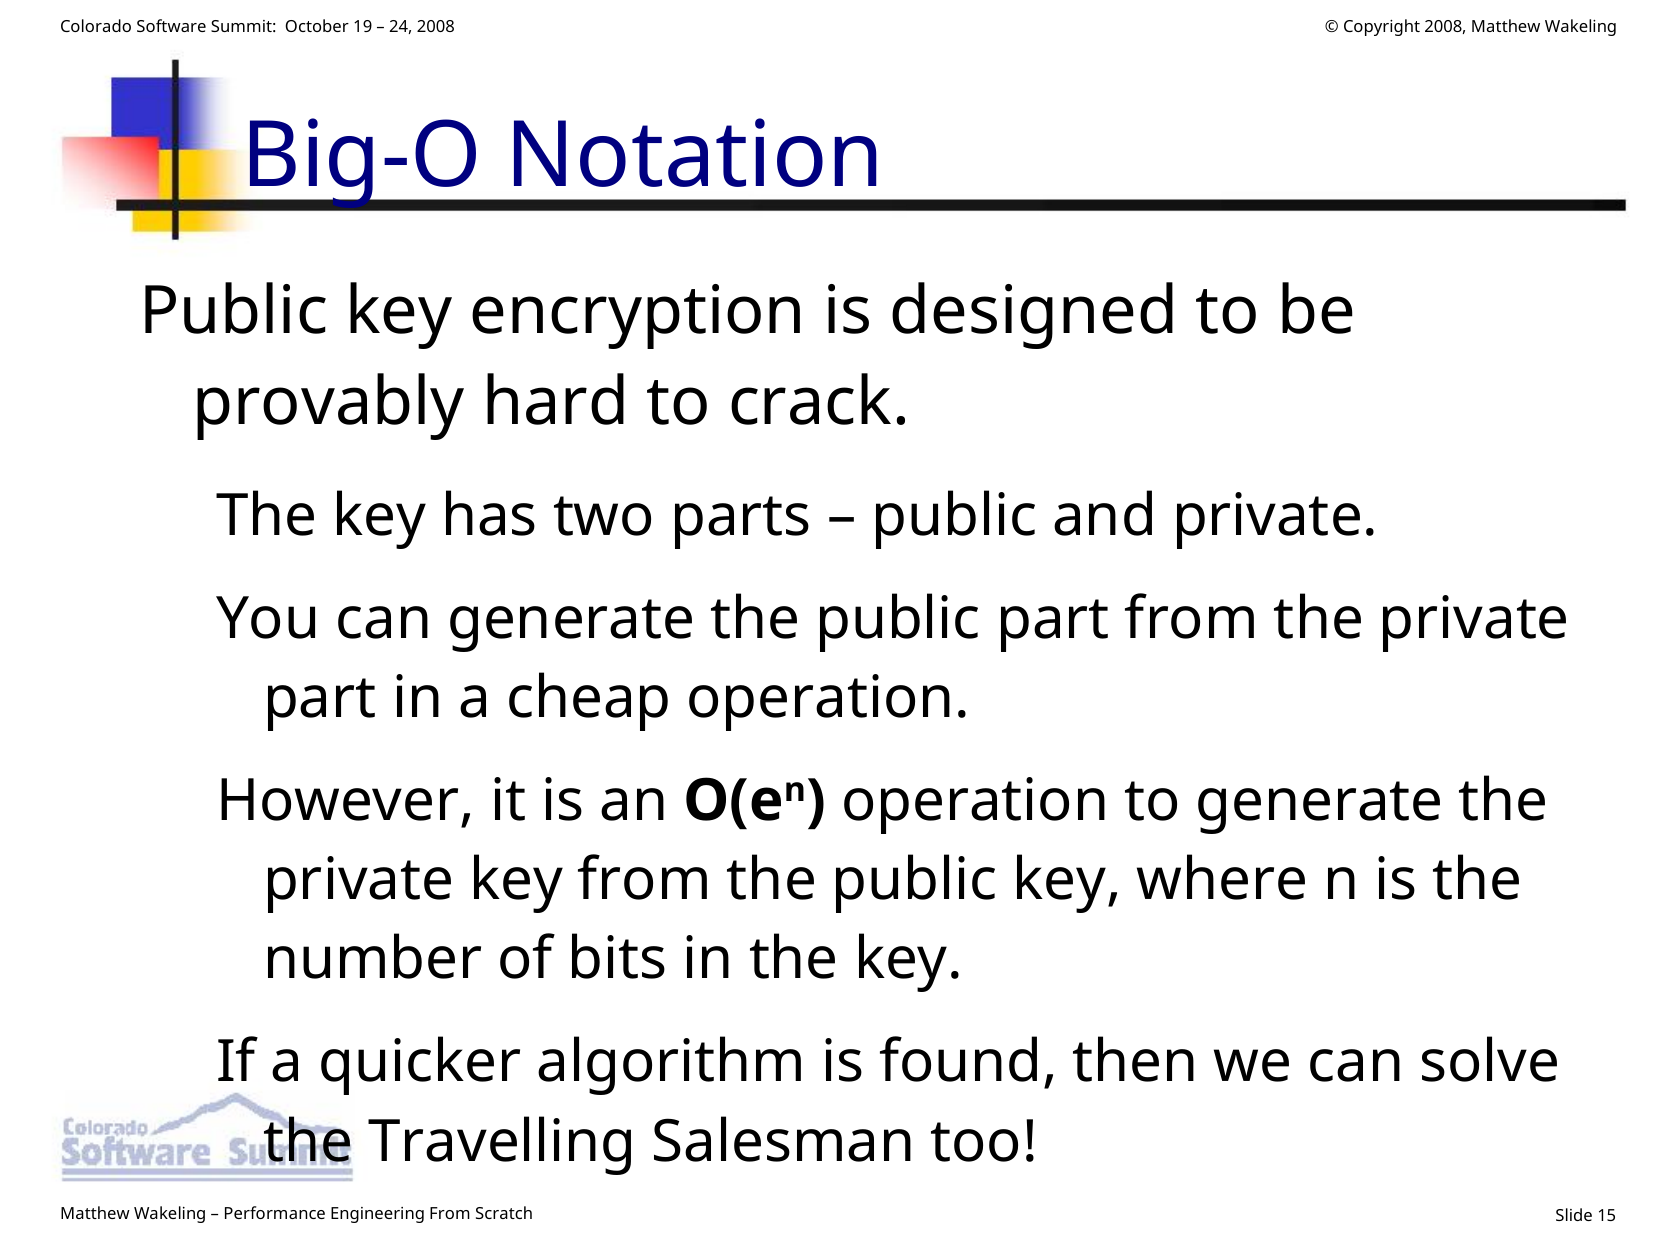

# Big-O Notation
Public key encryption is designed to be provably hard to crack.
The key has two parts – public and private.
You can generate the public part from the private part in a cheap operation.
However, it is an O(en) operation to generate the private key from the public key, where n is the number of bits in the key.
If a quicker algorithm is found, then we can solve the Travelling Salesman too!